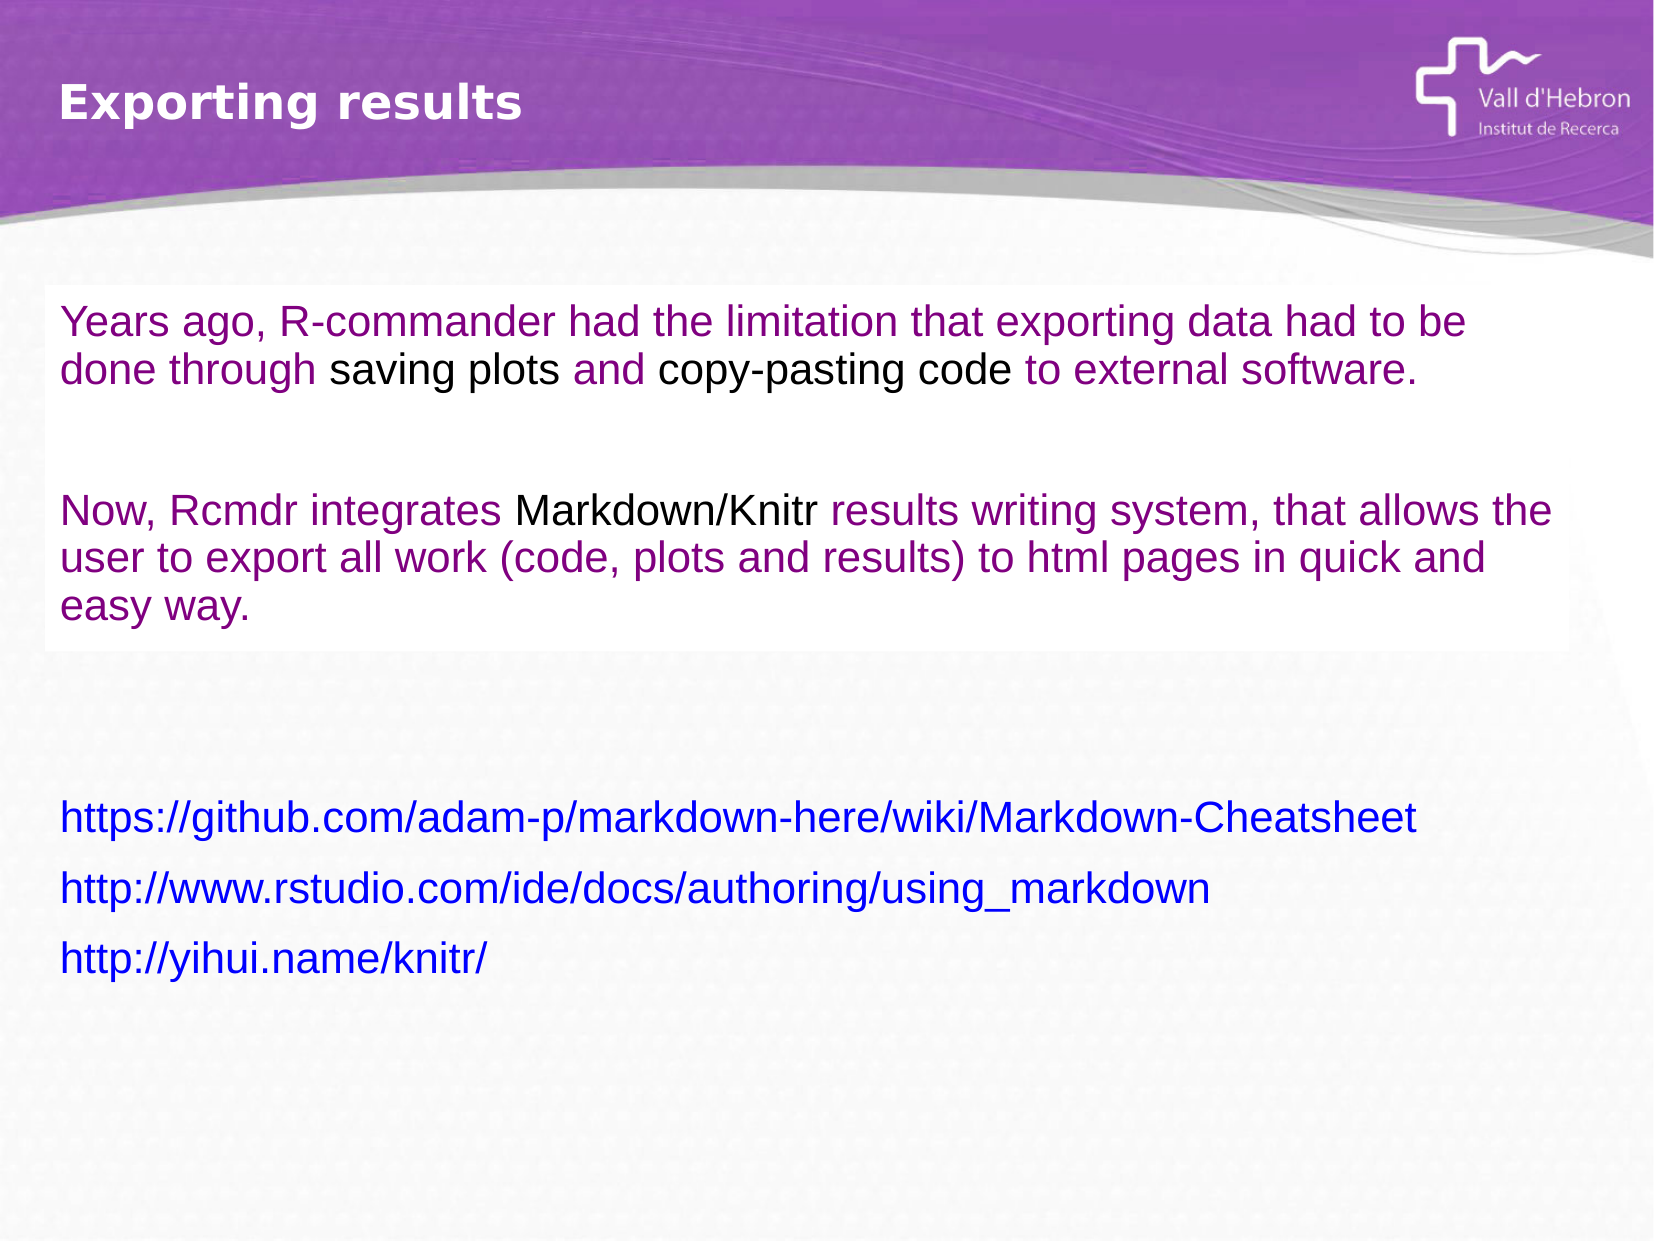

Exporting results
Years ago, R-commander had the limitation that exporting data had to be
done through saving plots and copy-pasting code to external software.
Now, Rcmdr integrates Markdown/Knitr results writing system, that allows the
user to export all work (code, plots and results) to html pages in quick and
easy way.
https://github.com/adam-p/markdown-here/wiki/Markdown-Cheatsheet
http://www.rstudio.com/ide/docs/authoring/using_markdown
http://yihui.name/knitr/